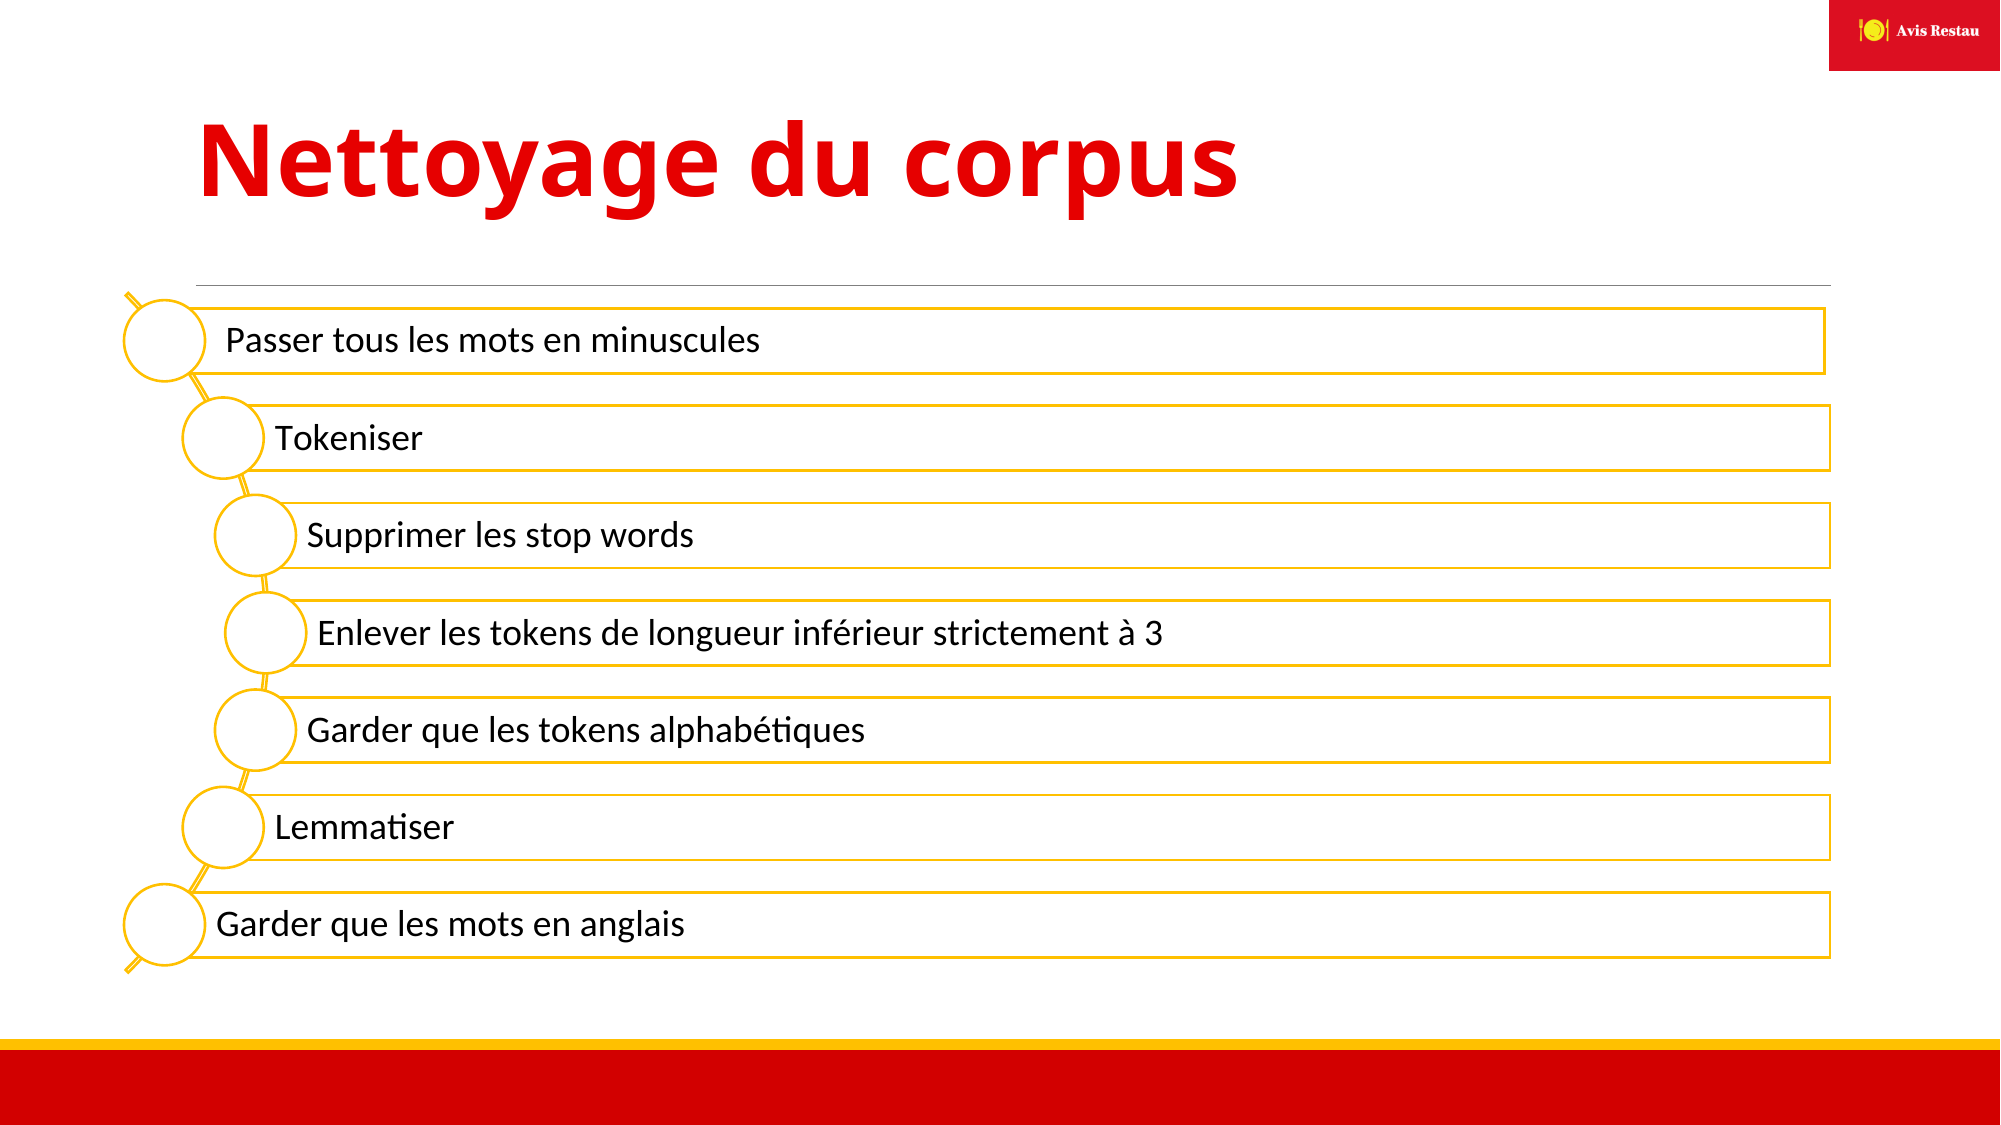

# Nettoyage du corpus
Passer tous les mots en minuscules
Tokeniser
Supprimer les stop words
Enlever les tokens de longueur inférieur strictement à 3
Garder que les tokens alphabétiques
Lemmatiser
Garder que les mots en anglais